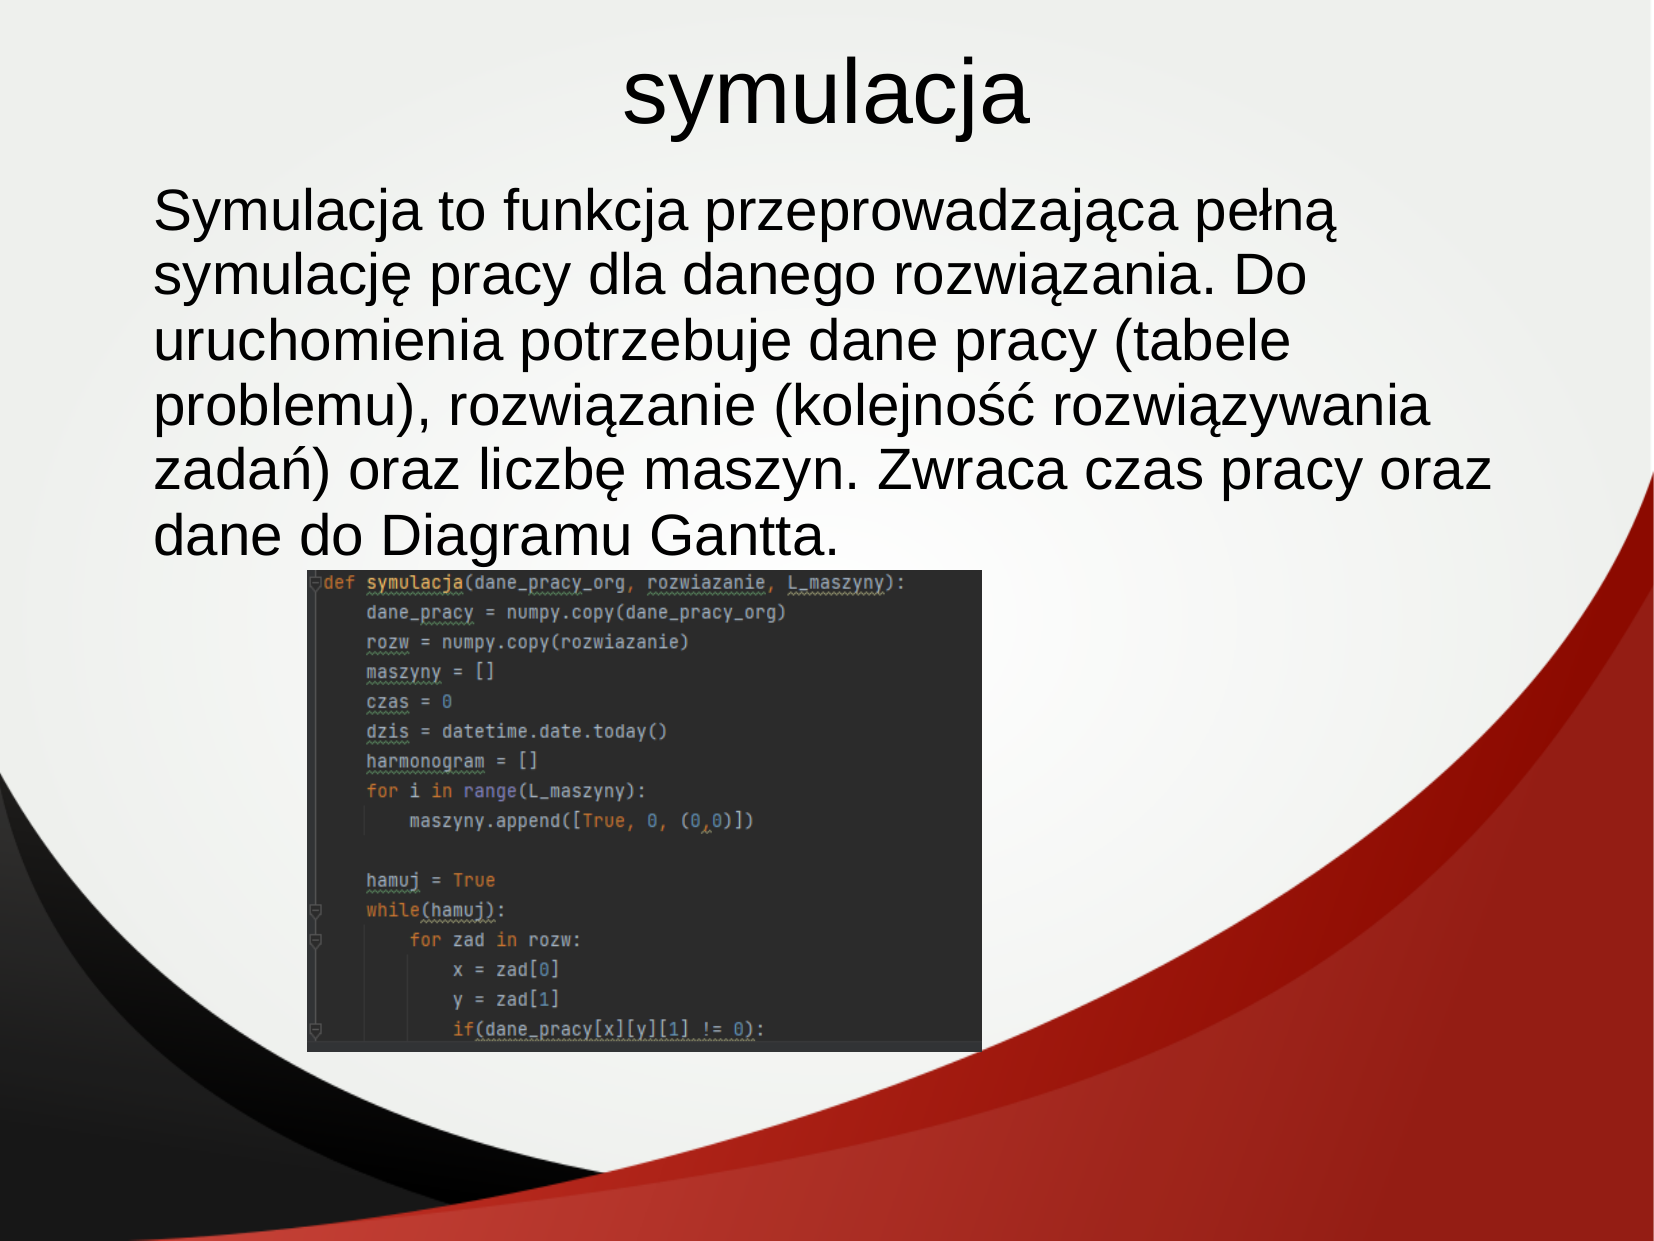

# symulacja
Symulacja to funkcja przeprowadzająca pełną symulację pracy dla danego rozwiązania. Do uruchomienia potrzebuje dane pracy (tabele problemu), rozwiązanie (kolejność rozwiązywania zadań) oraz liczbę maszyn. Zwraca czas pracy oraz dane do Diagramu Gantta.